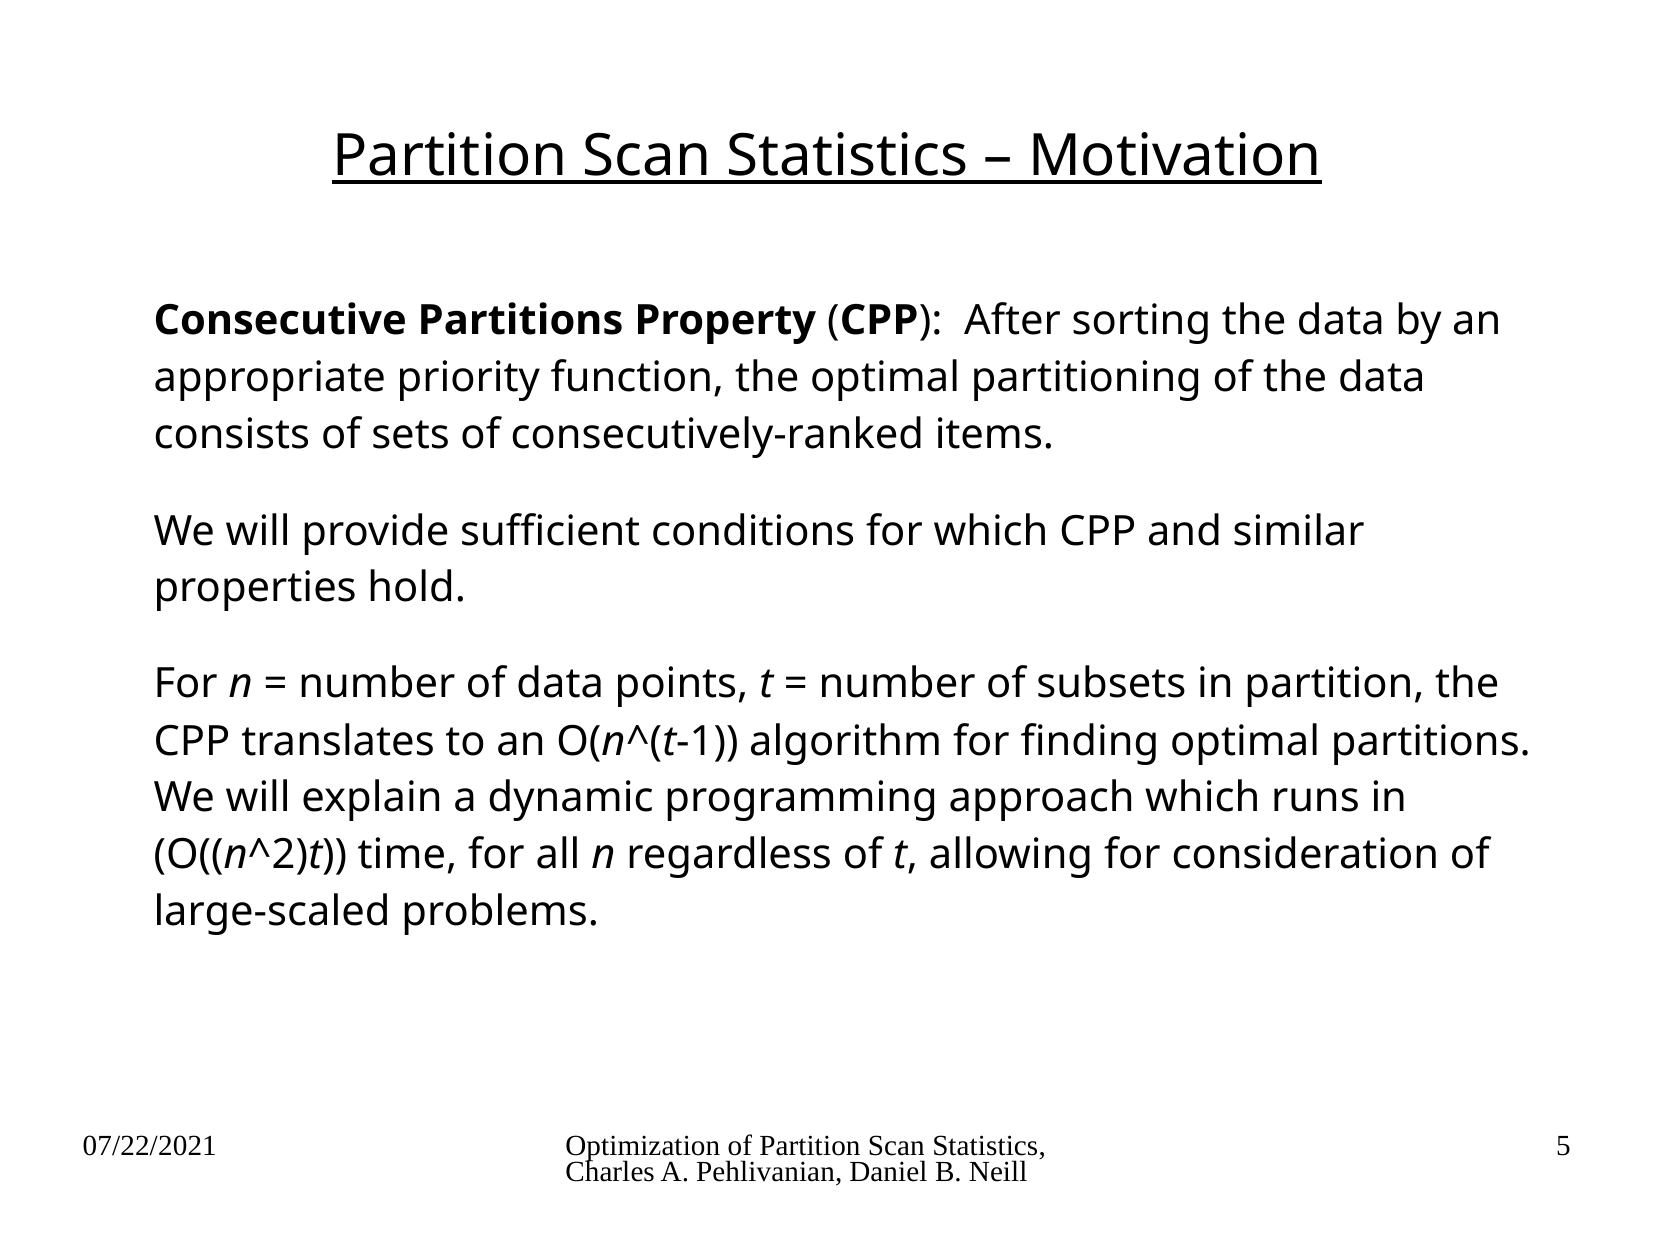

# Partition Scan Statistics – Motivation
Consecutive Partitions Property (CPP): After sorting the data by an appropriate priority function, the optimal partitioning of the data consists of sets of consecutively-ranked items.
We will provide sufficient conditions for which CPP and similar properties hold.
For n = number of data points, t = number of subsets in partition, the CPP translates to an O(n^(t-1)) algorithm for finding optimal partitions. We will explain a dynamic programming approach which runs in (O((n^2)t)) time, for all n regardless of t, allowing for consideration of large-scaled problems.
07/22/2021
Optimization of Partition Scan Statistics, Charles A. Pehlivanian, Daniel B. Neill
5